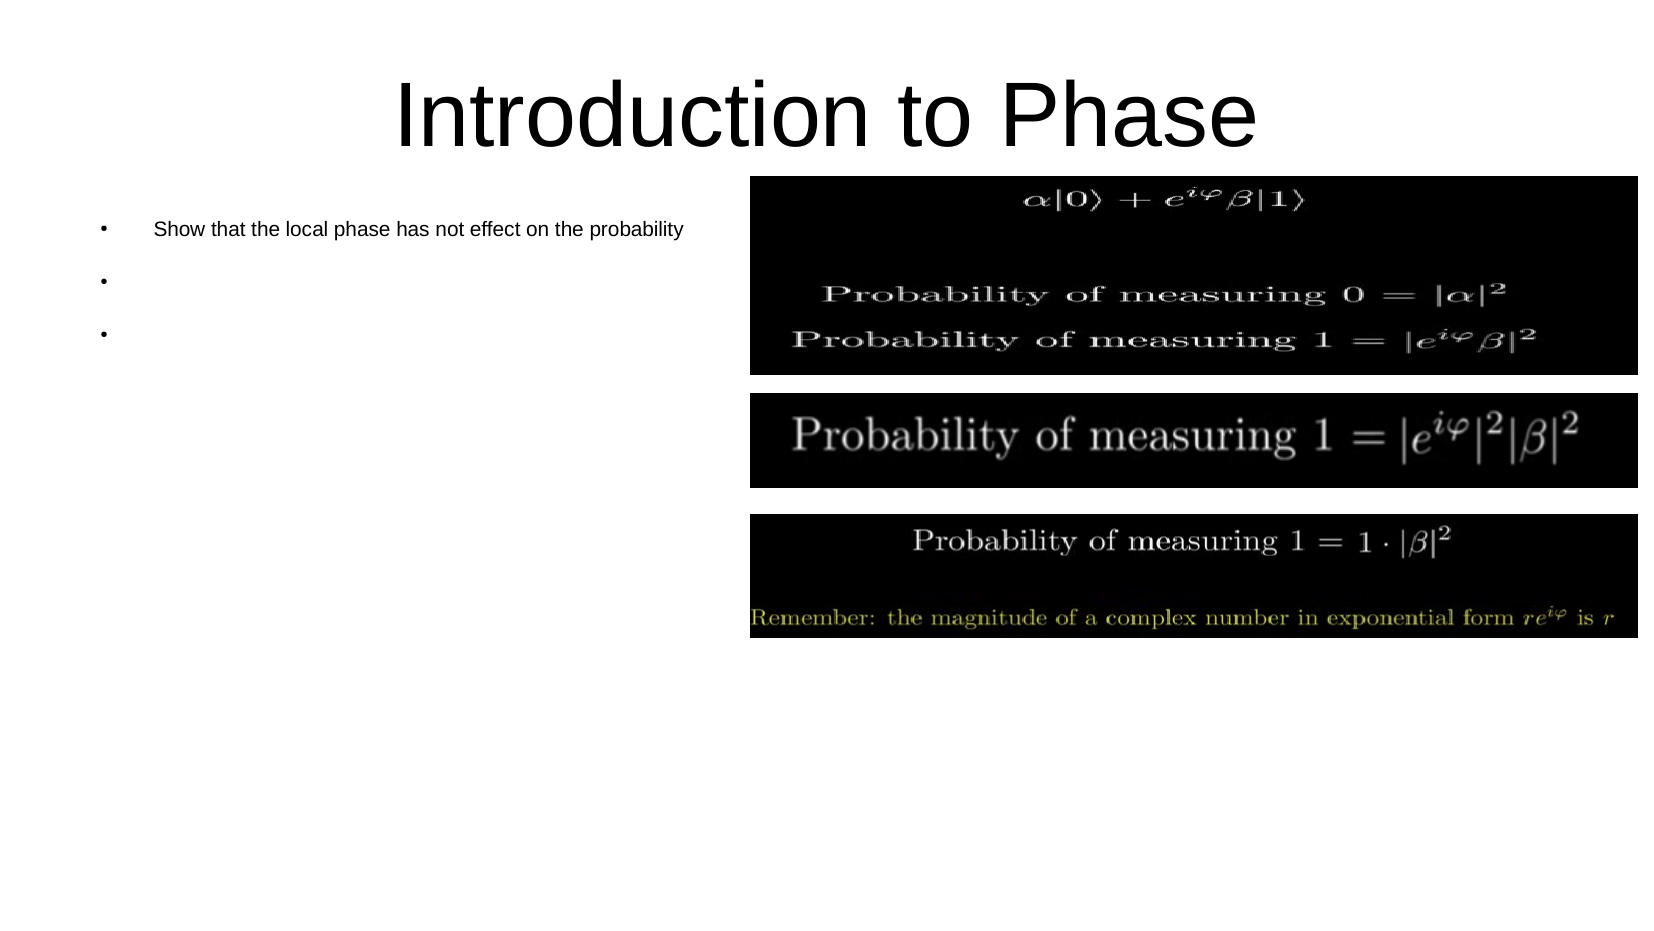

# Introduction to Phase
Show that the local phase has not effect on the probability